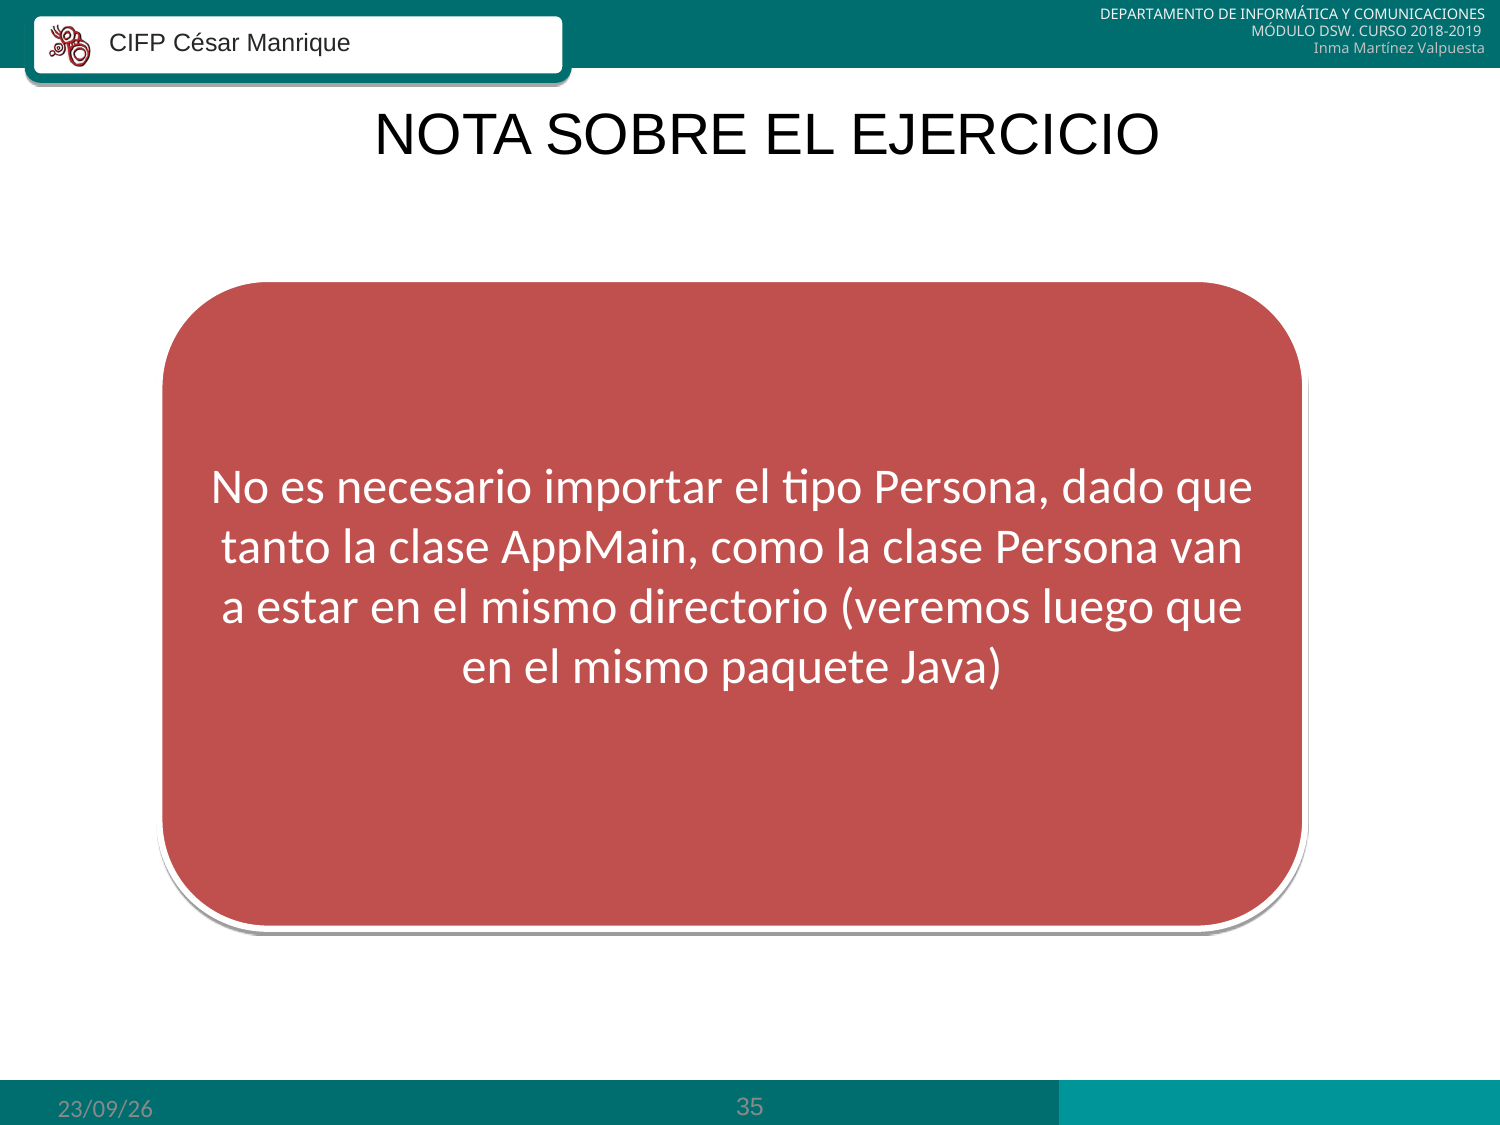

# NOTA SOBRE EL EJERCICIO
No es necesario importar el tipo Persona, dado que tanto la clase AppMain, como la clase Persona van a estar en el mismo directorio (veremos luego que en el mismo paquete Java)